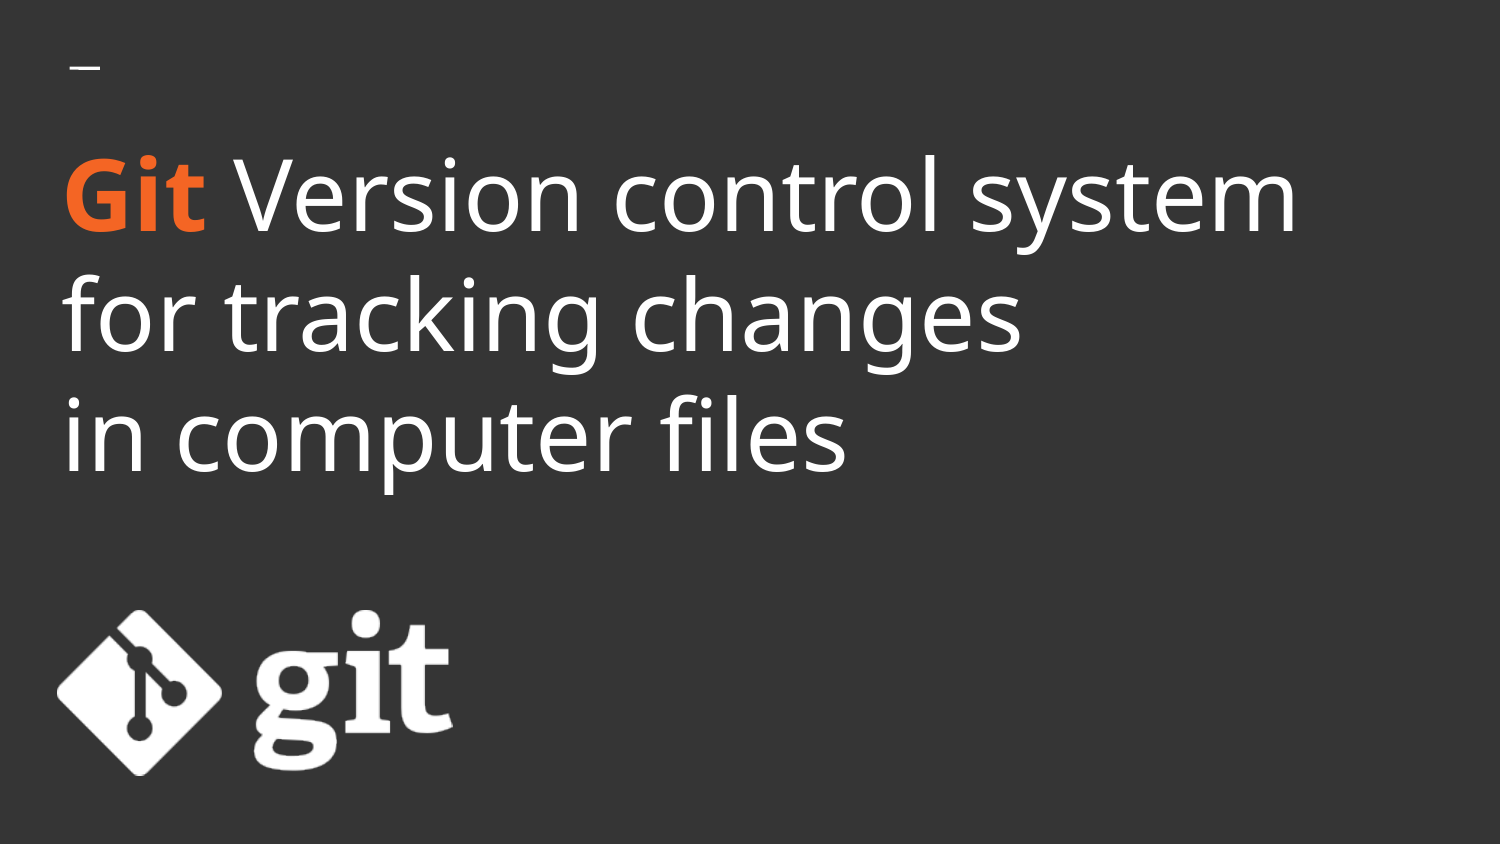

# Git Version control system for tracking changes in computer files